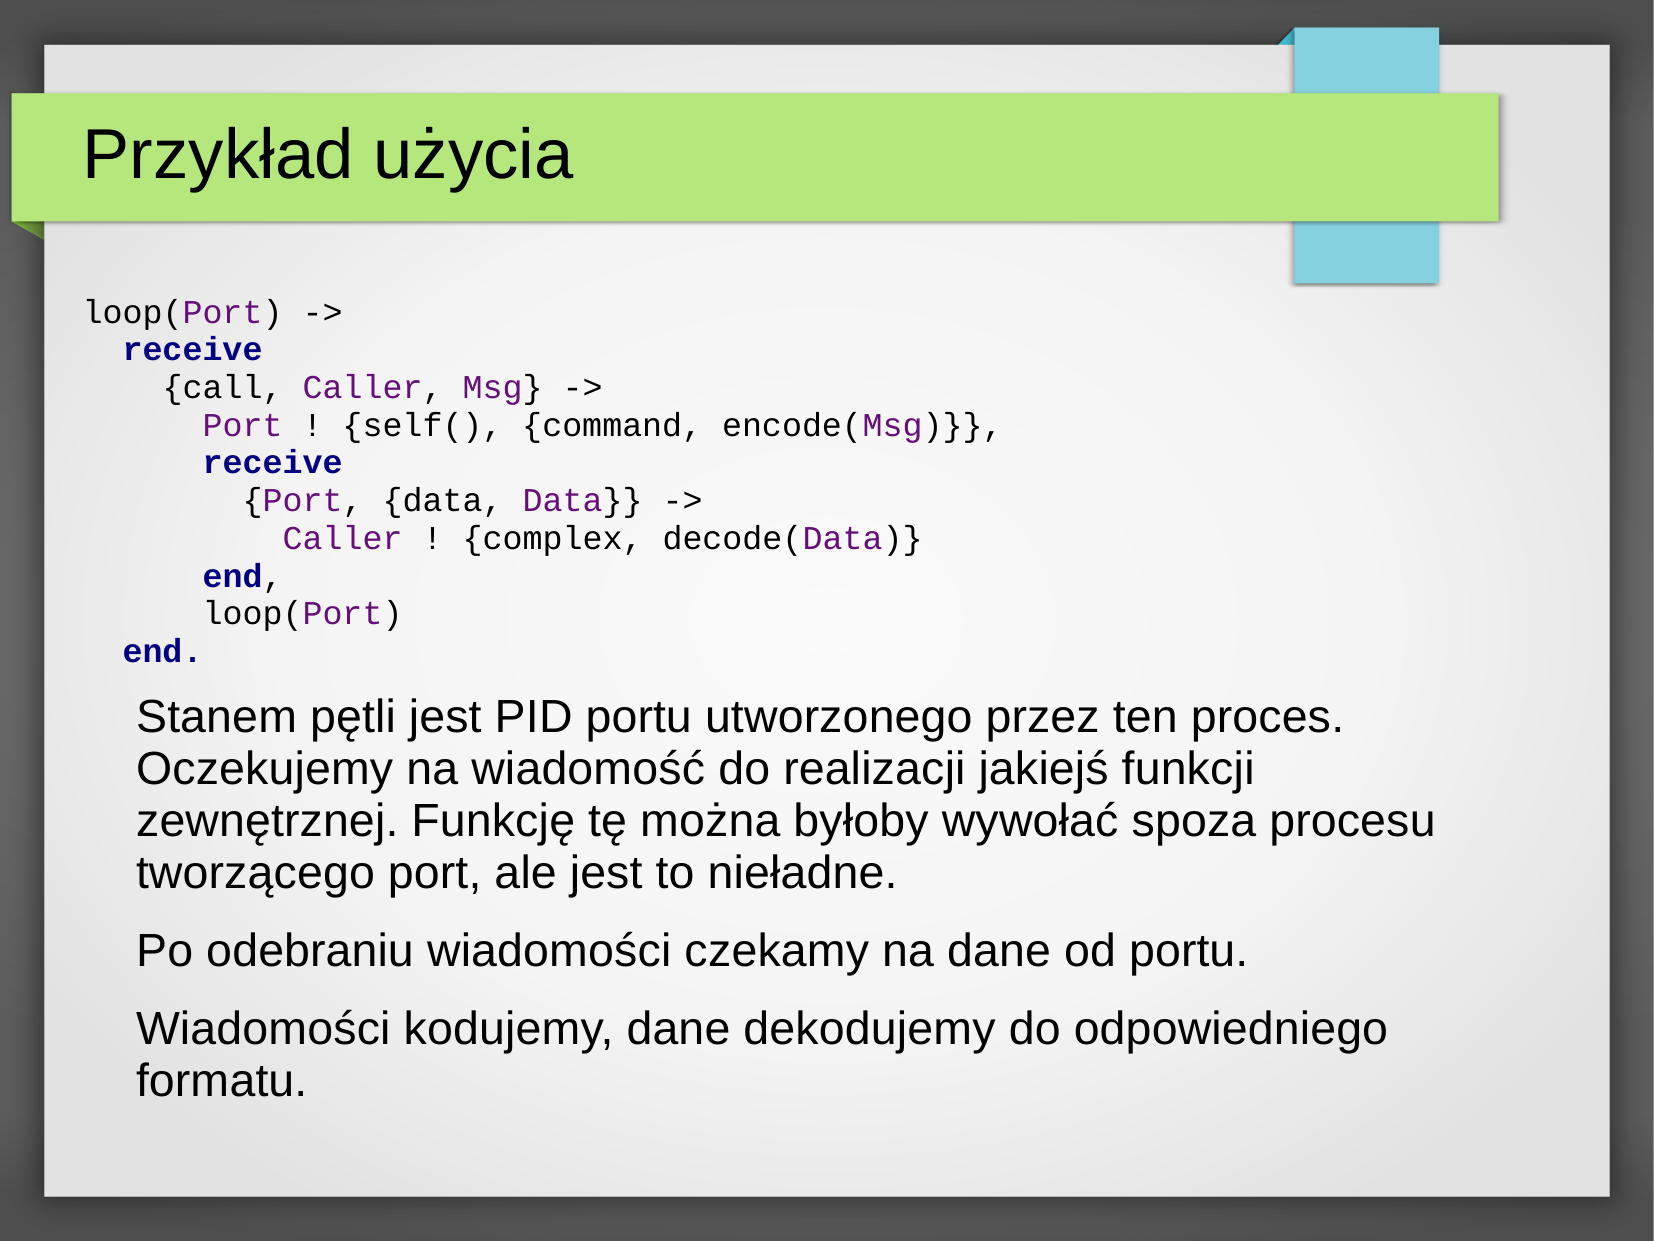

# Przykład użycia
loop(Port) ->
 receive
 {call, Caller, Msg} ->
 Port ! {self(), {command, encode(Msg)}},
 receive
 {Port, {data, Data}} ->
 Caller ! {complex, decode(Data)}
 end,
 loop(Port)
 end.
Stanem pętli jest PID portu utworzonego przez ten proces. Oczekujemy na wiadomość do realizacji jakiejś funkcji zewnętrznej. Funkcję tę można byłoby wywołać spoza procesu tworzącego port, ale jest to nieładne.
Po odebraniu wiadomości czekamy na dane od portu.
Wiadomości kodujemy, dane dekodujemy do odpowiedniego formatu.